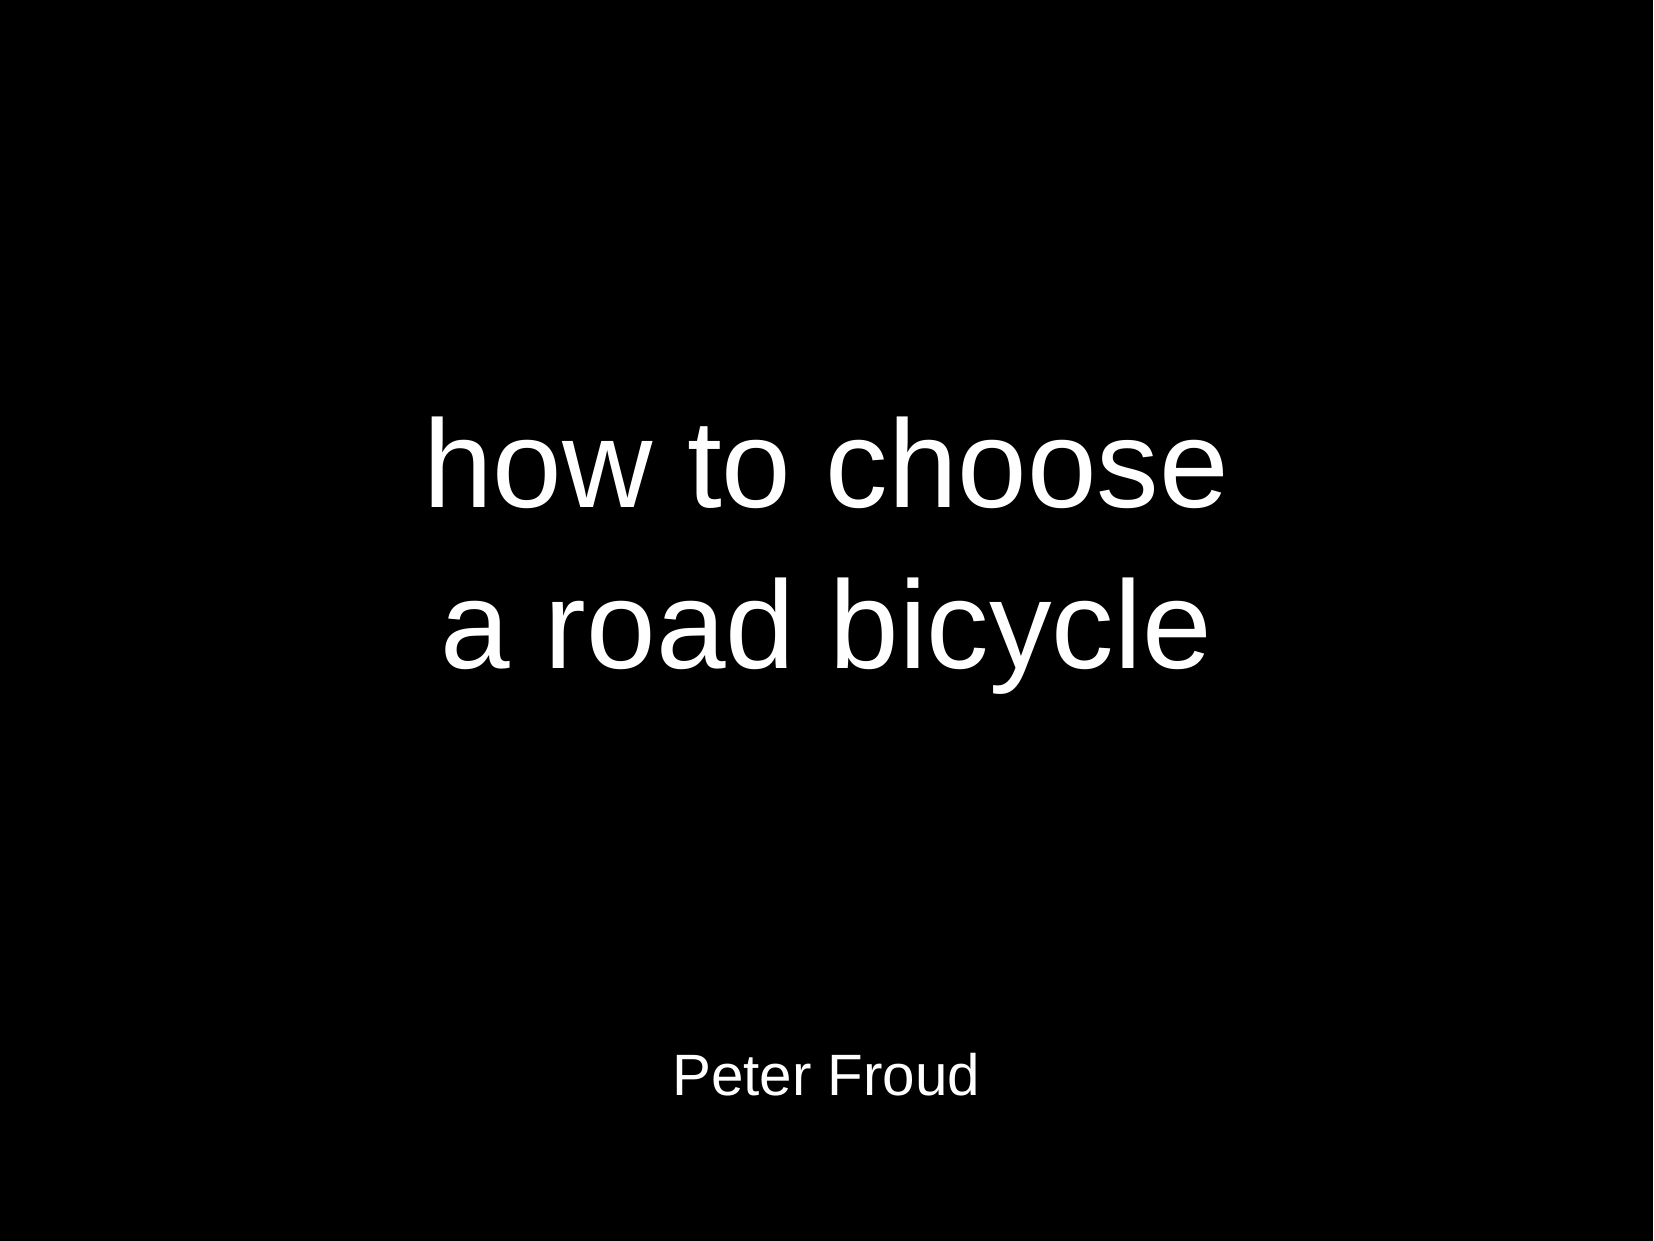

how to choose
a road bicycle
Peter Froud